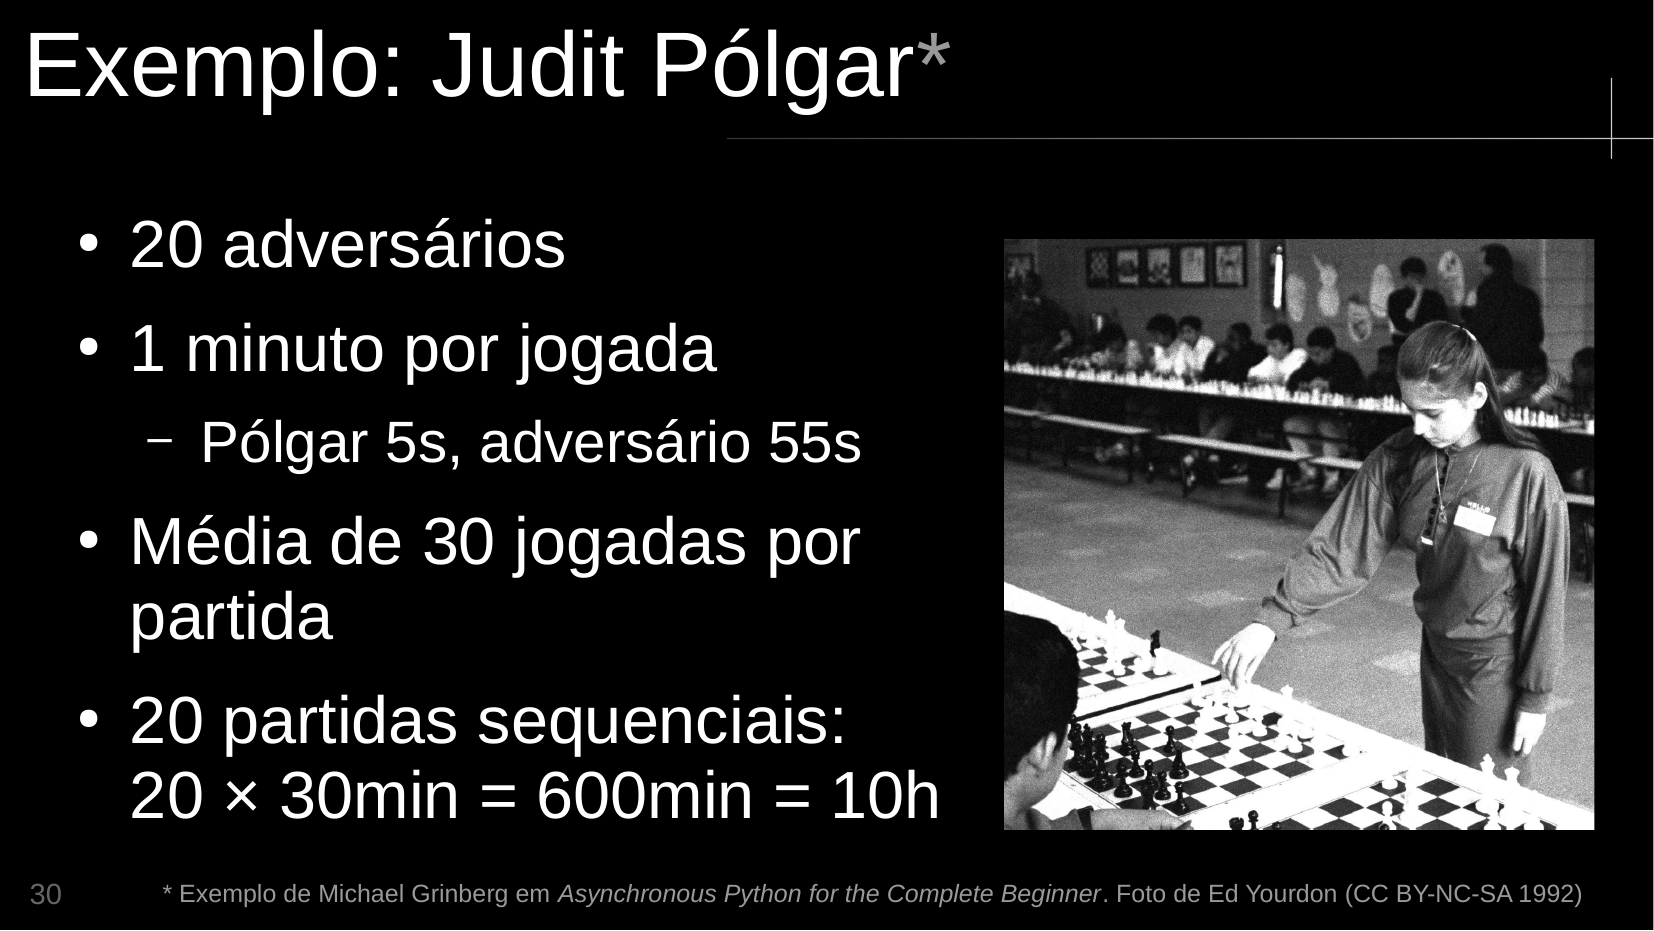

# Exemplo: Judit Pólgar*
20 adversários
1 minuto por jogada
Pólgar 5s, adversário 55s
Média de 30 jogadas por partida
20 partidas sequenciais:
20 × 30min = 600min = 10h
* Exemplo de Michael Grinberg em Asynchronous Python for the Complete Beginner. Foto de Ed Yourdon (CC BY-NC-SA 1992)
30